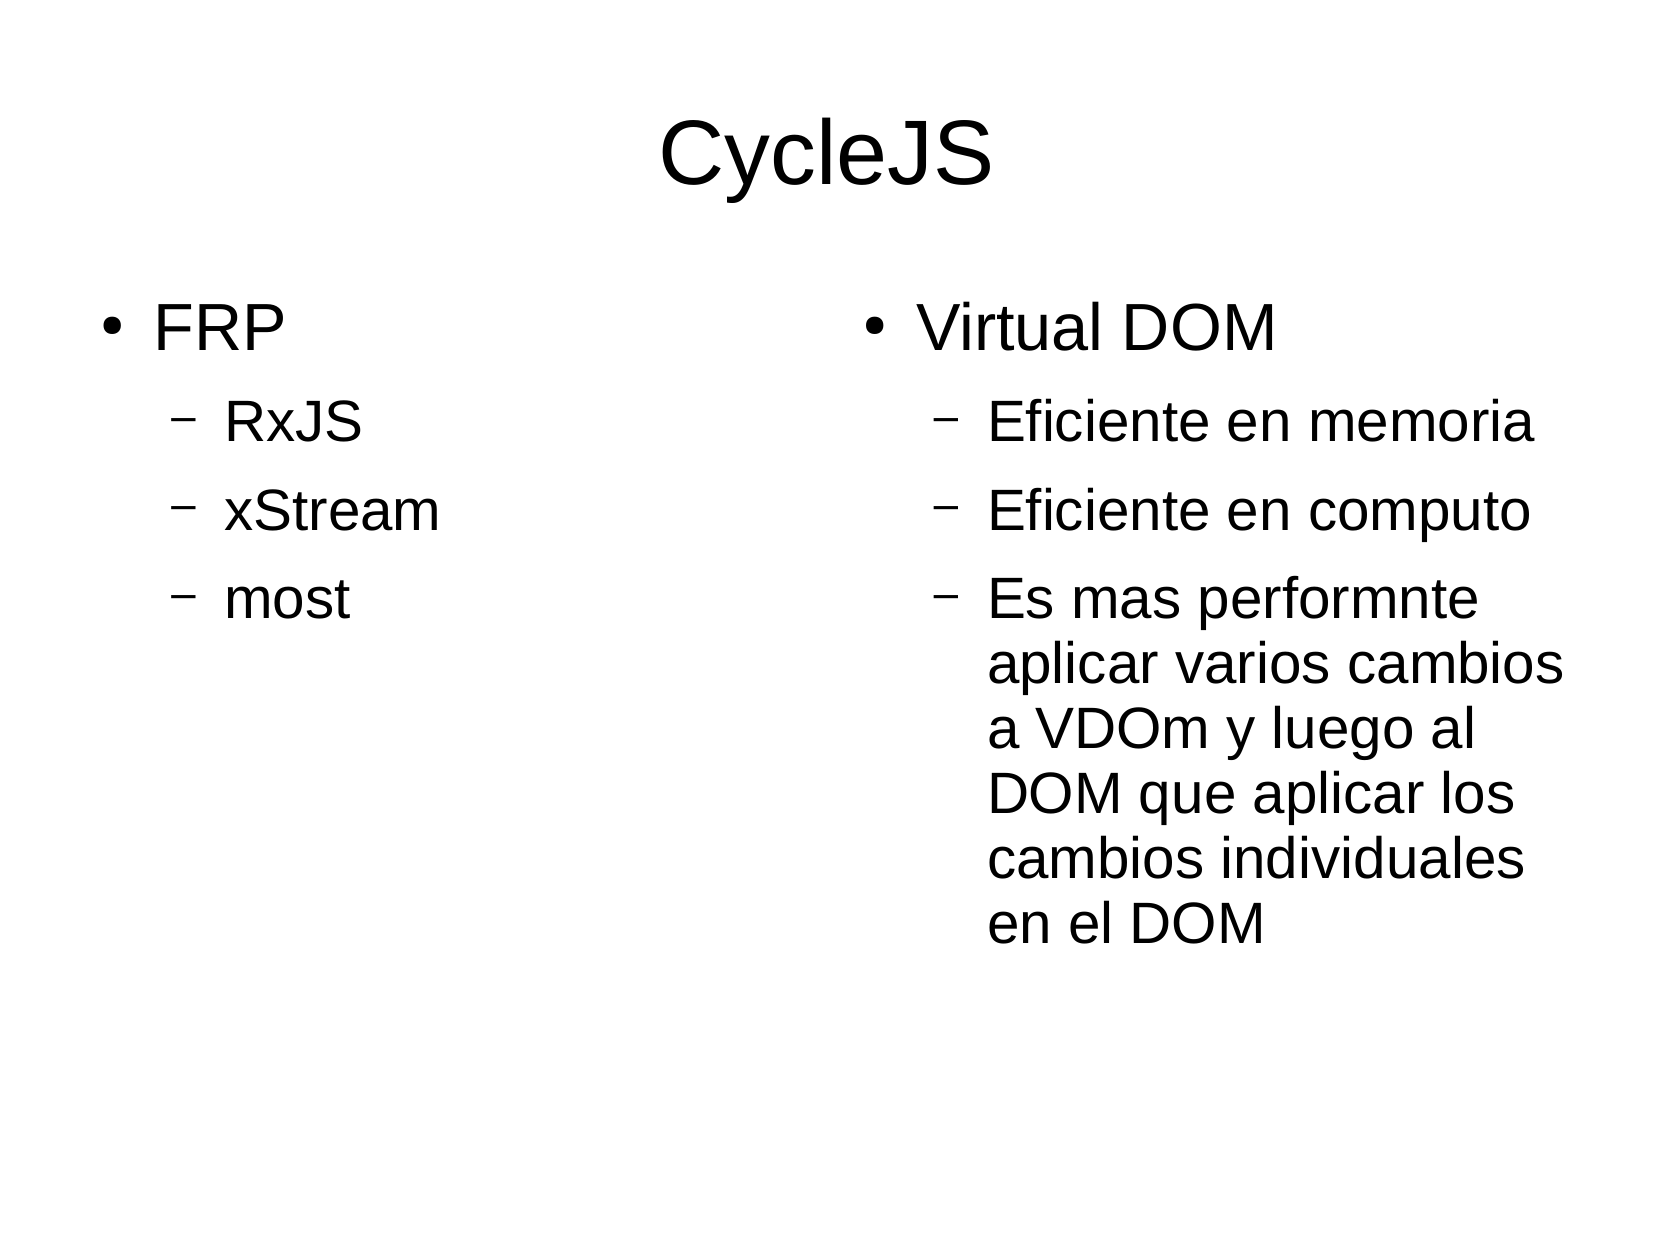

# CycleJS
FRP
RxJS
xStream
most
Virtual DOM
Eficiente en memoria
Eficiente en computo
Es mas performnte aplicar varios cambios a VDOm y luego al DOM que aplicar los cambios individuales en el DOM